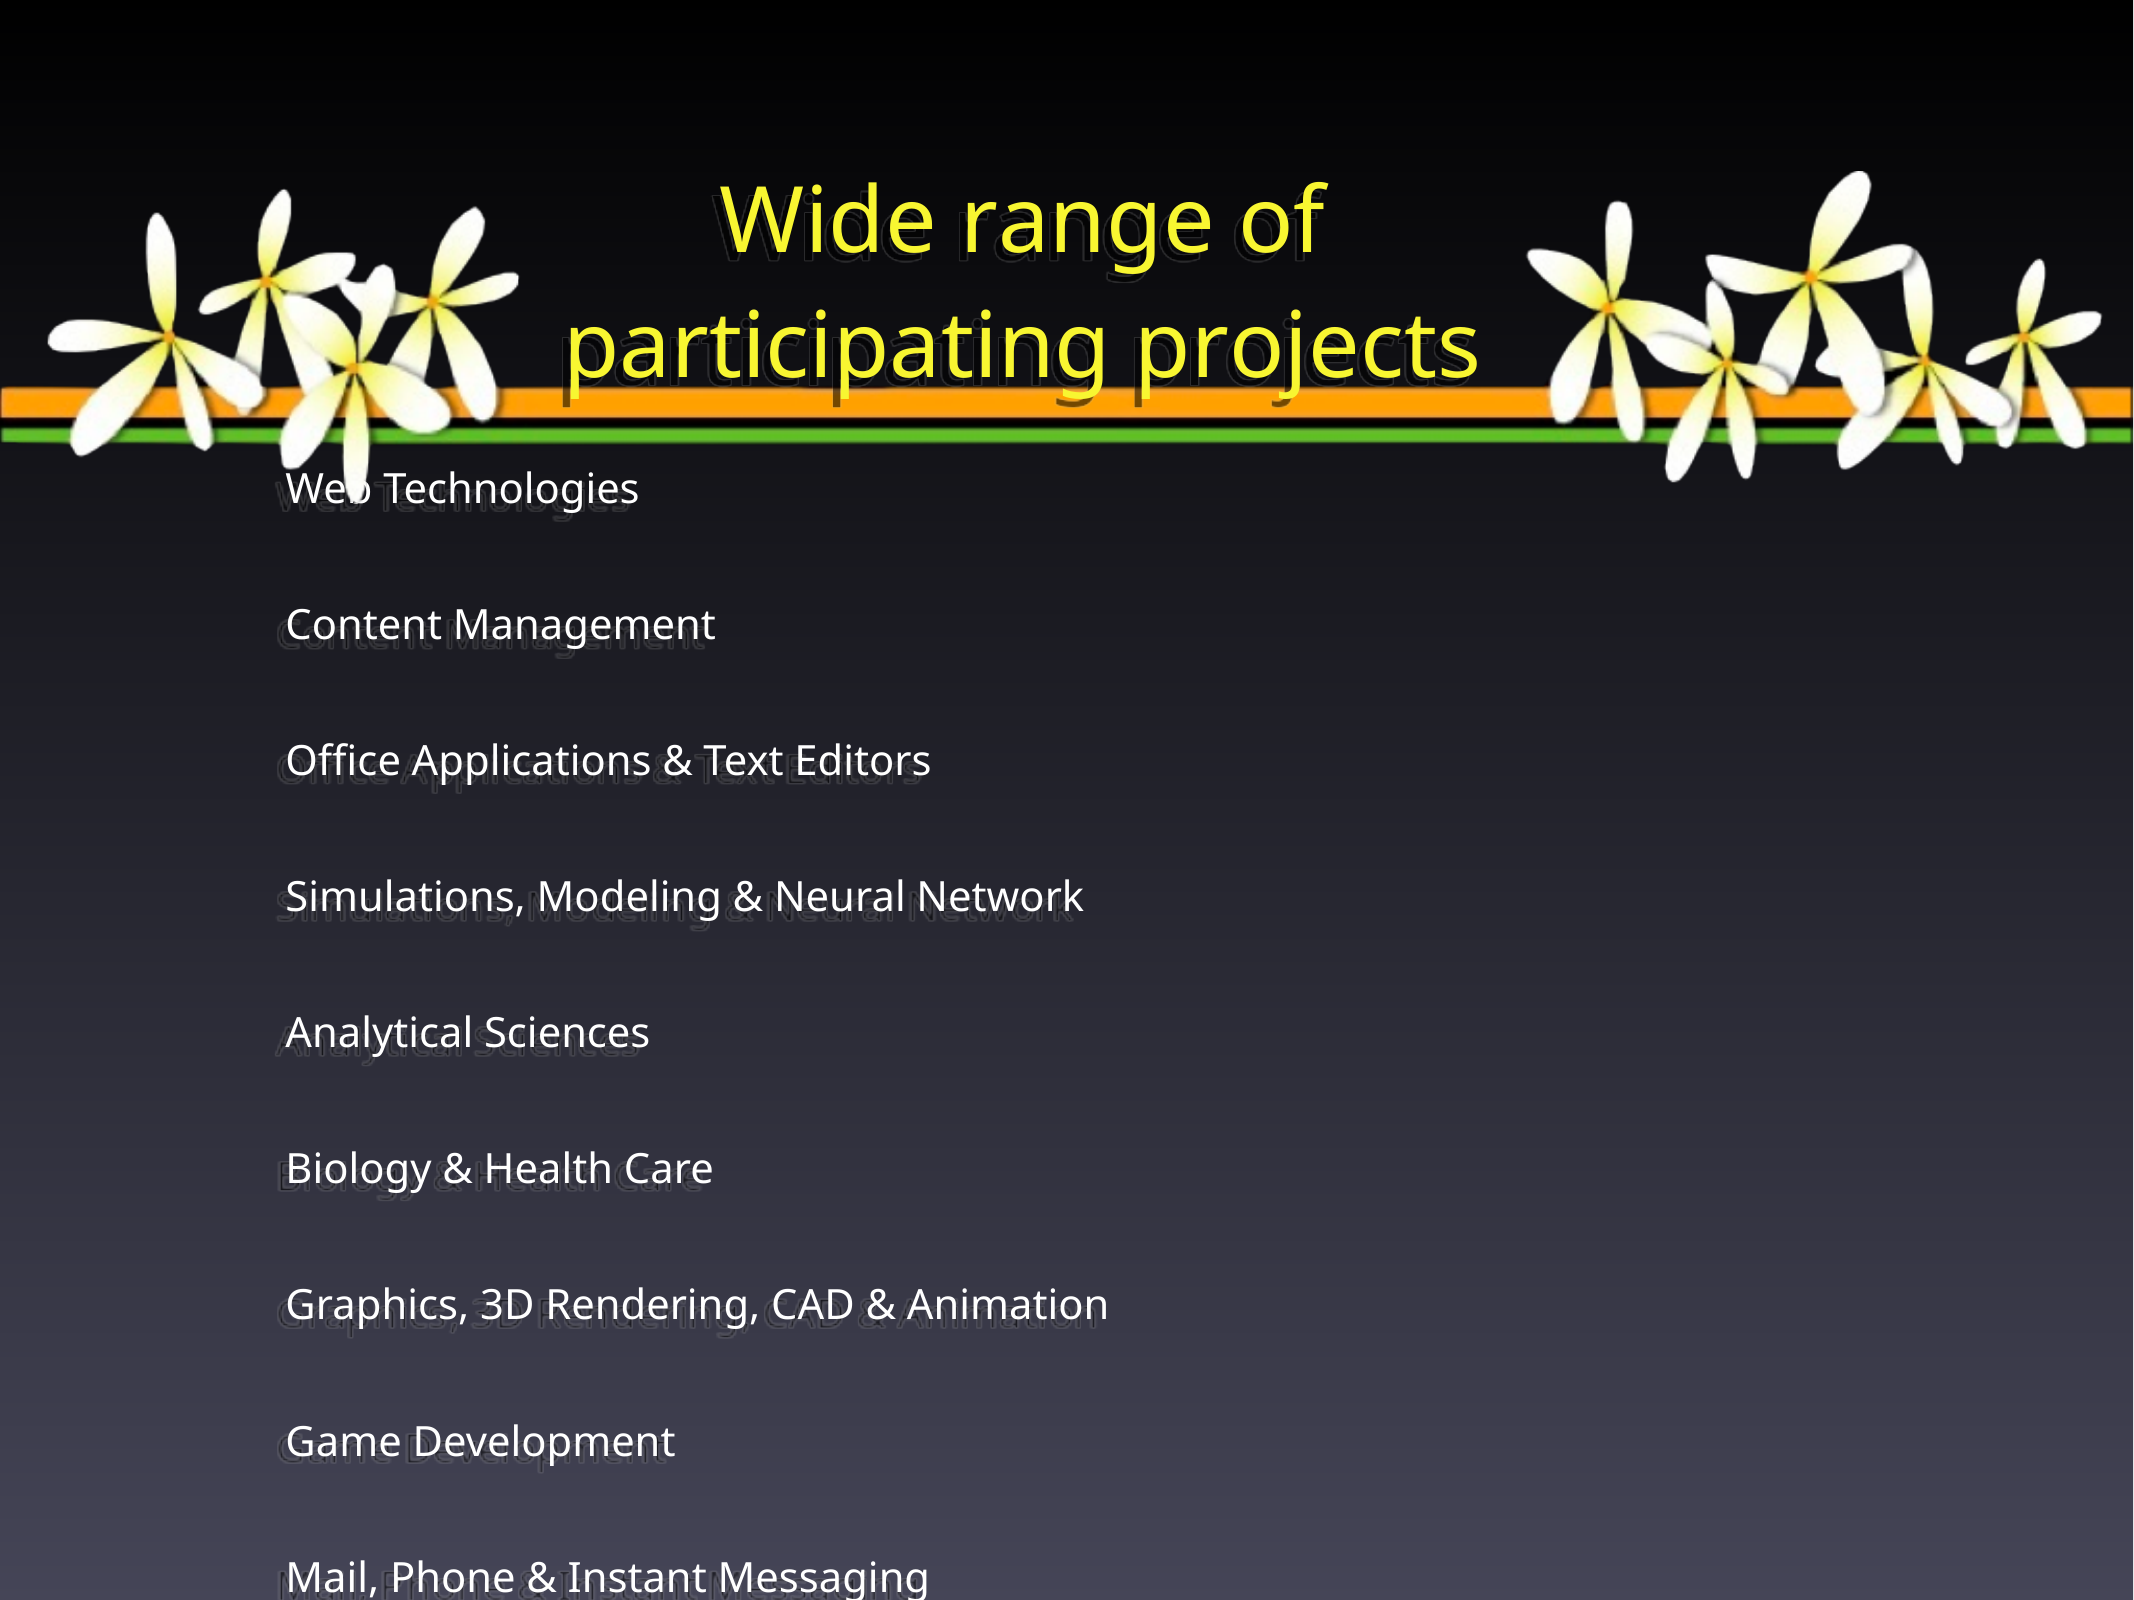

Wide range of participating projects
# Web Technologies
Content Management
Office Applications & Text Editors
Simulations, Modeling & Neural Network
Analytical Sciences
Biology & Health Care
Graphics, 3D Rendering, CAD & Animation
Game Development
Mail, Phone & Instant Messaging
Library Science & Publishing
Multimedia, Audio & Music